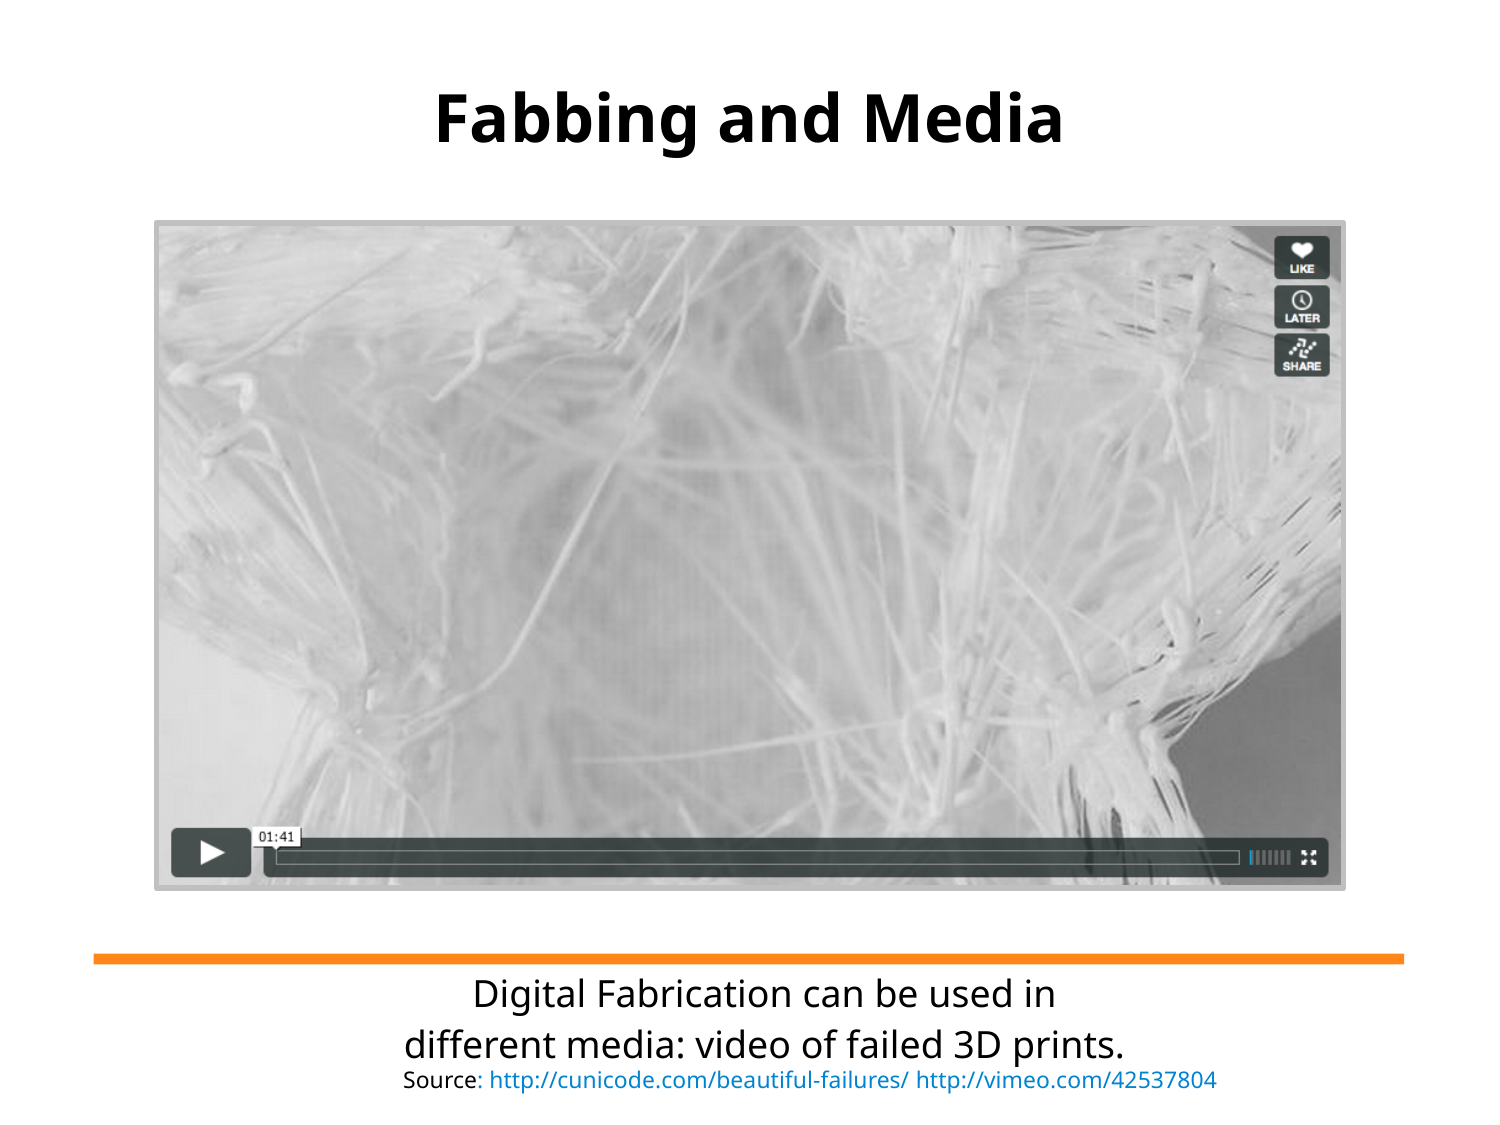

# Fabbing and Media
Digital Fabrication can be used in different media: video of failed 3D prints.
Source: http://cunicode.com/beautiful-failures/ http://vimeo.com/42537804